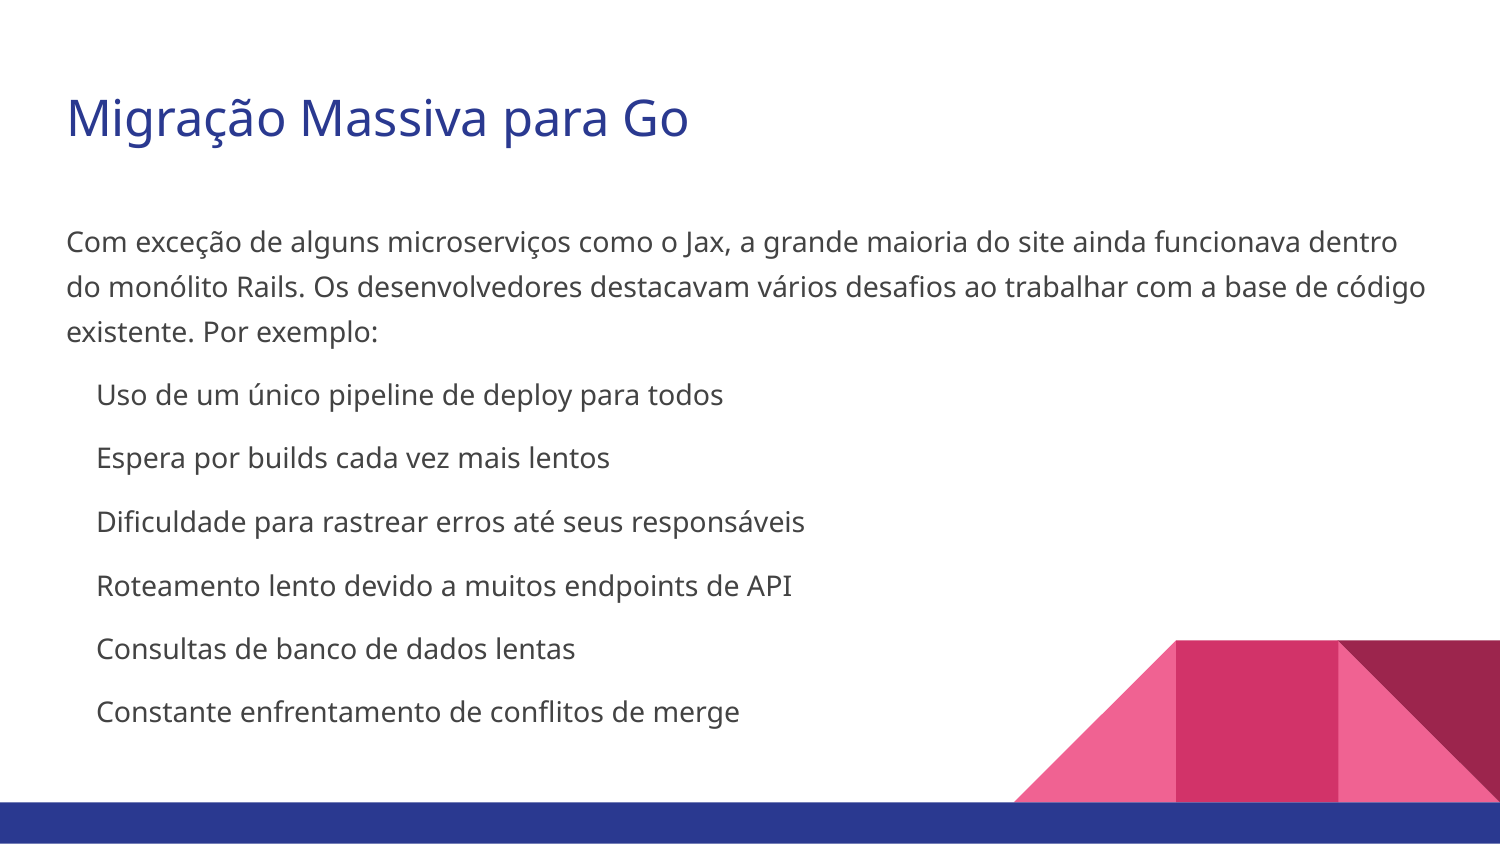

# Migração Massiva para Go
Com exceção de alguns microserviços como o Jax, a grande maioria do site ainda funcionava dentro do monólito Rails. Os desenvolvedores destacavam vários desafios ao trabalhar com a base de código existente. Por exemplo:
 Uso de um único pipeline de deploy para todos
 Espera por builds cada vez mais lentos
 Dificuldade para rastrear erros até seus responsáveis
 Roteamento lento devido a muitos endpoints de API
 Consultas de banco de dados lentas
 Constante enfrentamento de conflitos de merge